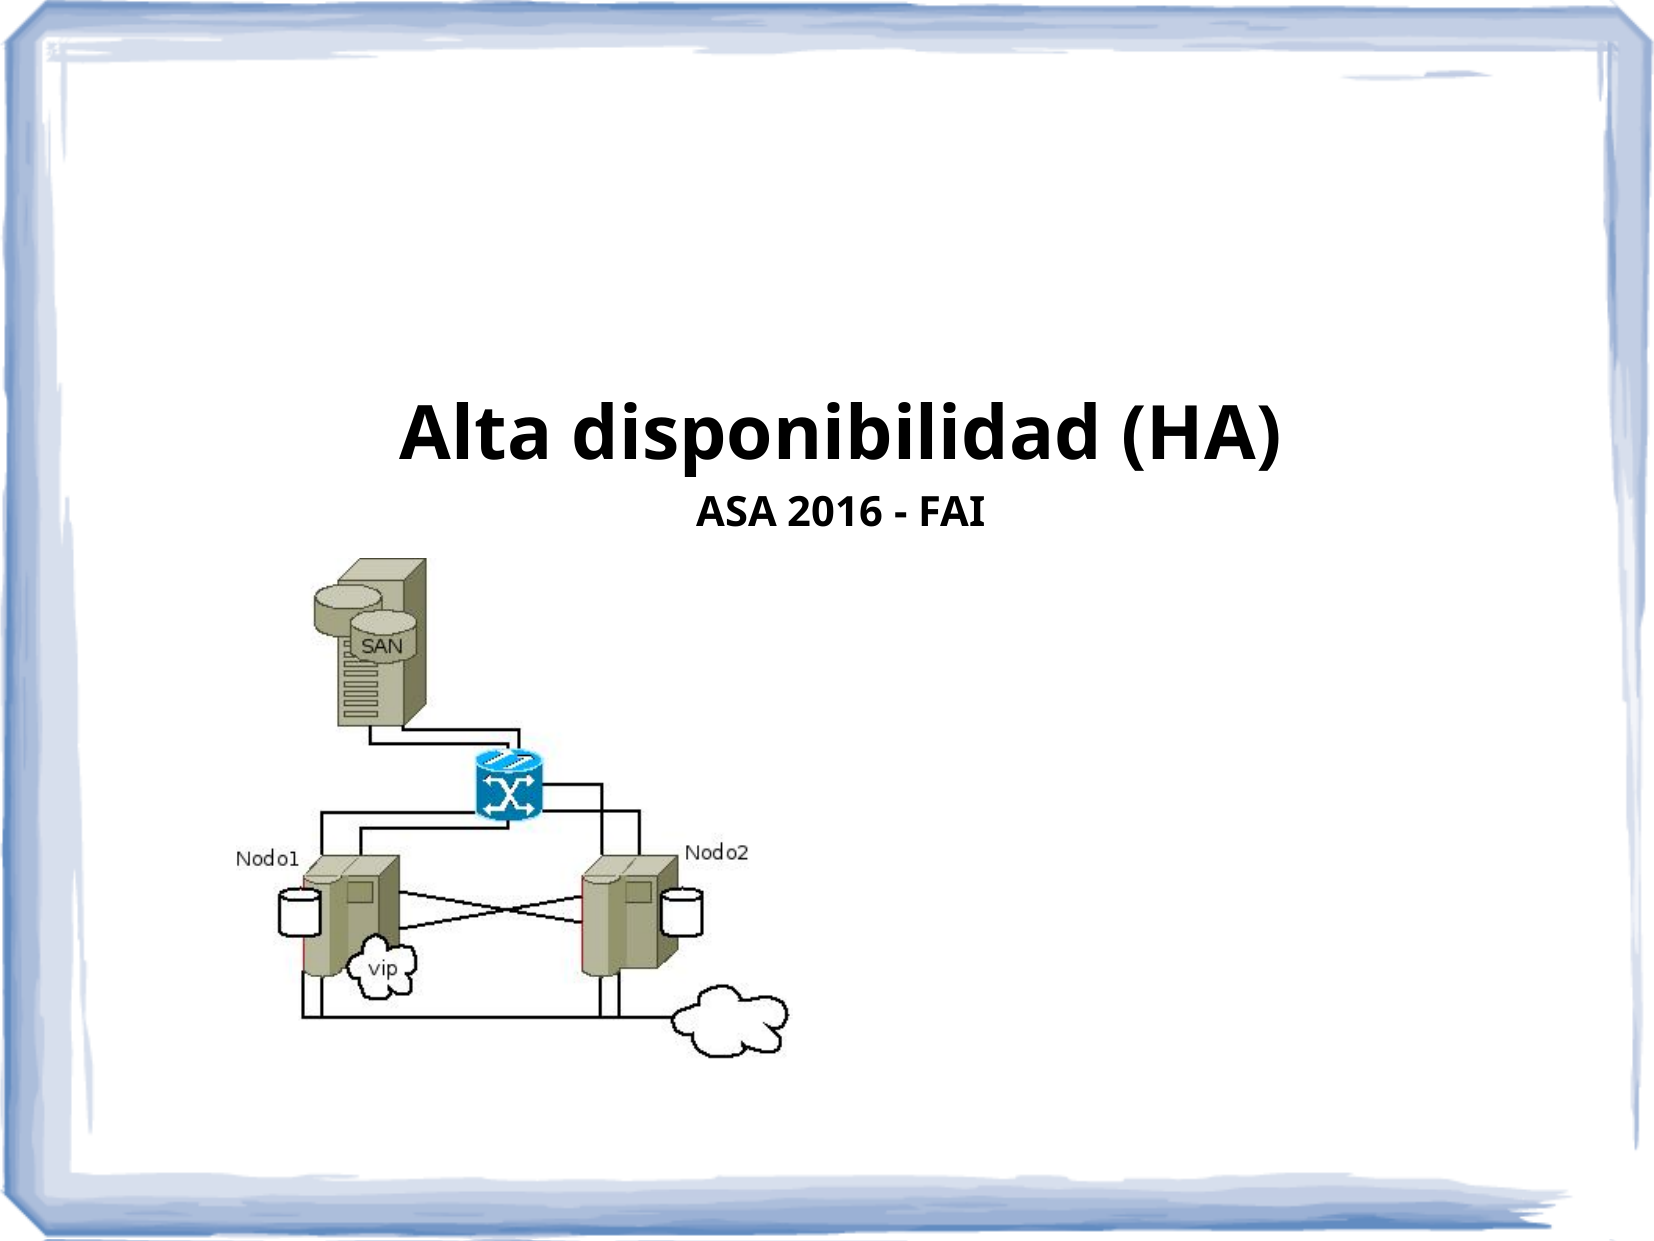

Alta disponibilidad (HA)
ASA 2016 - FAI